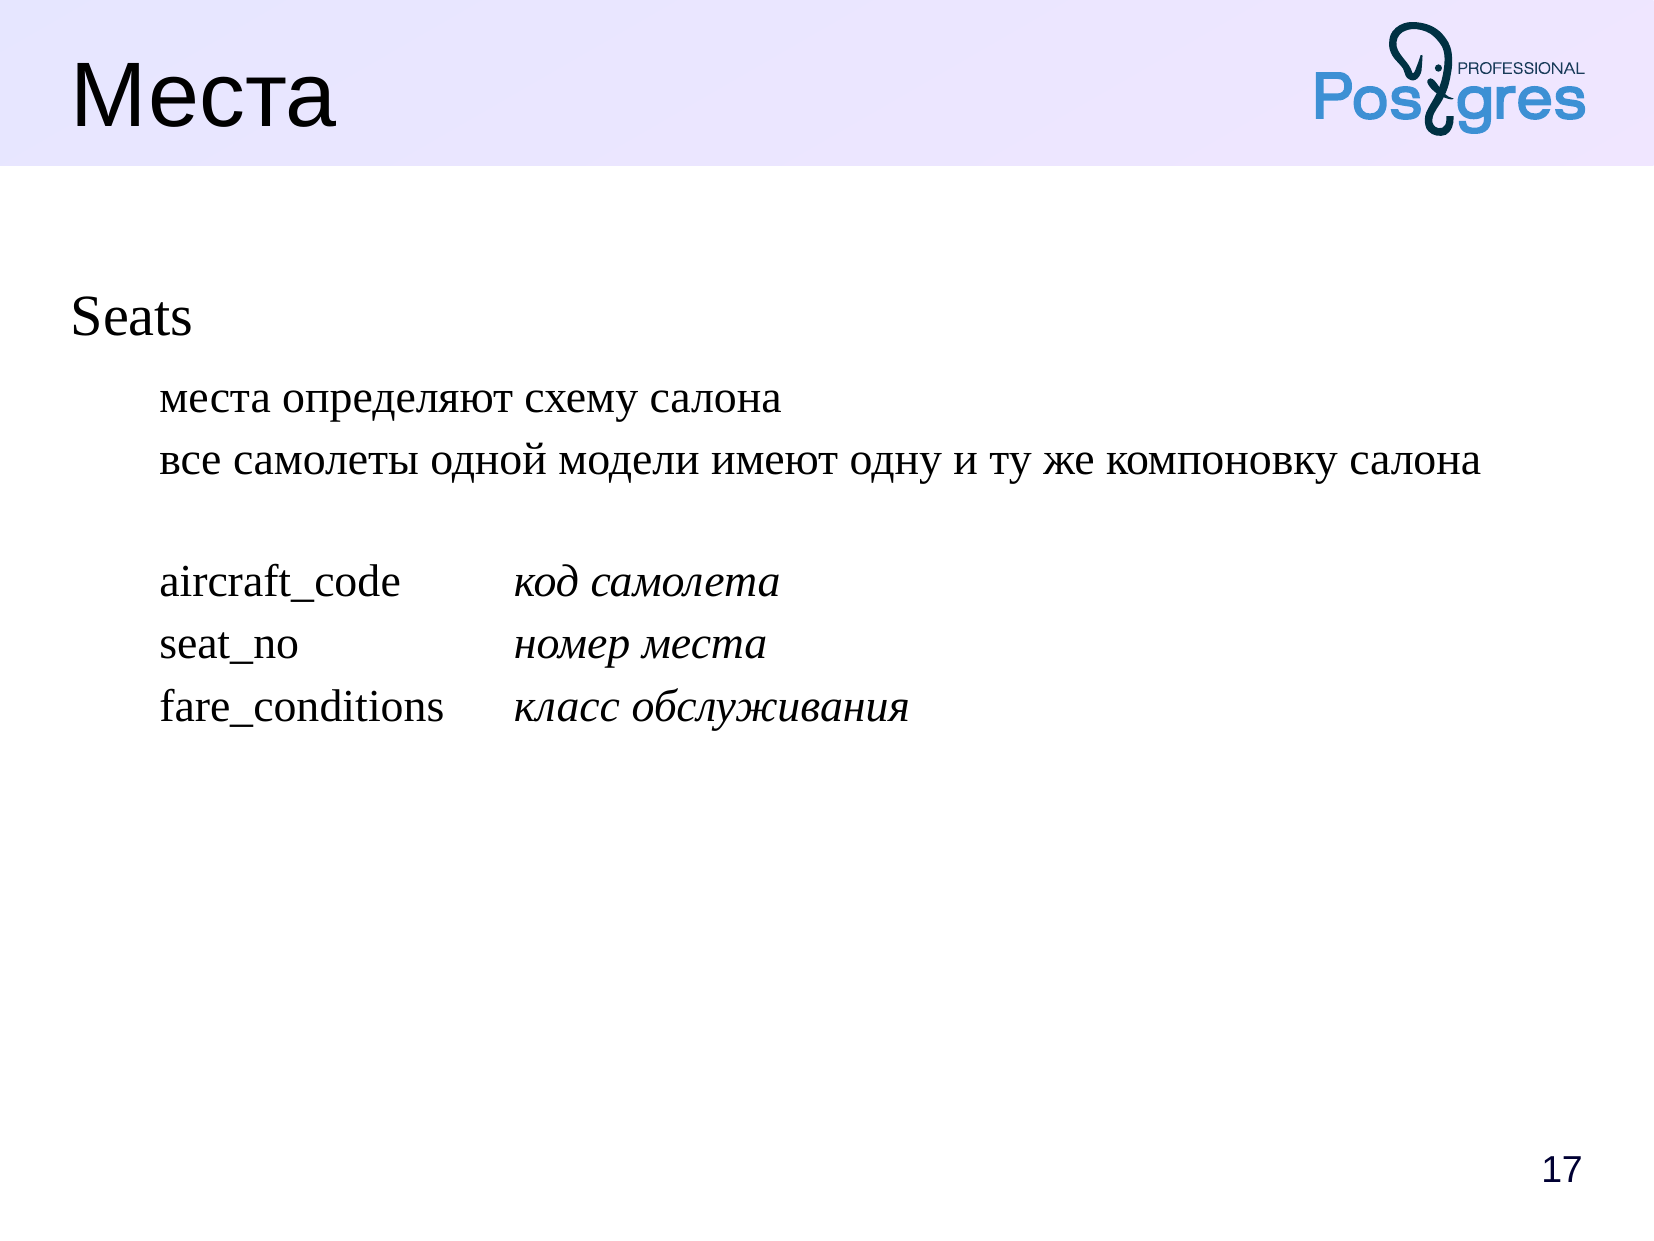

# Места
Seats
места определяют схему салона
все самолеты одной модели имеют одну и ту же компоновку салона
aircraft_code	код самолета
seat_no	номер места
fare_conditions	класс обслуживания